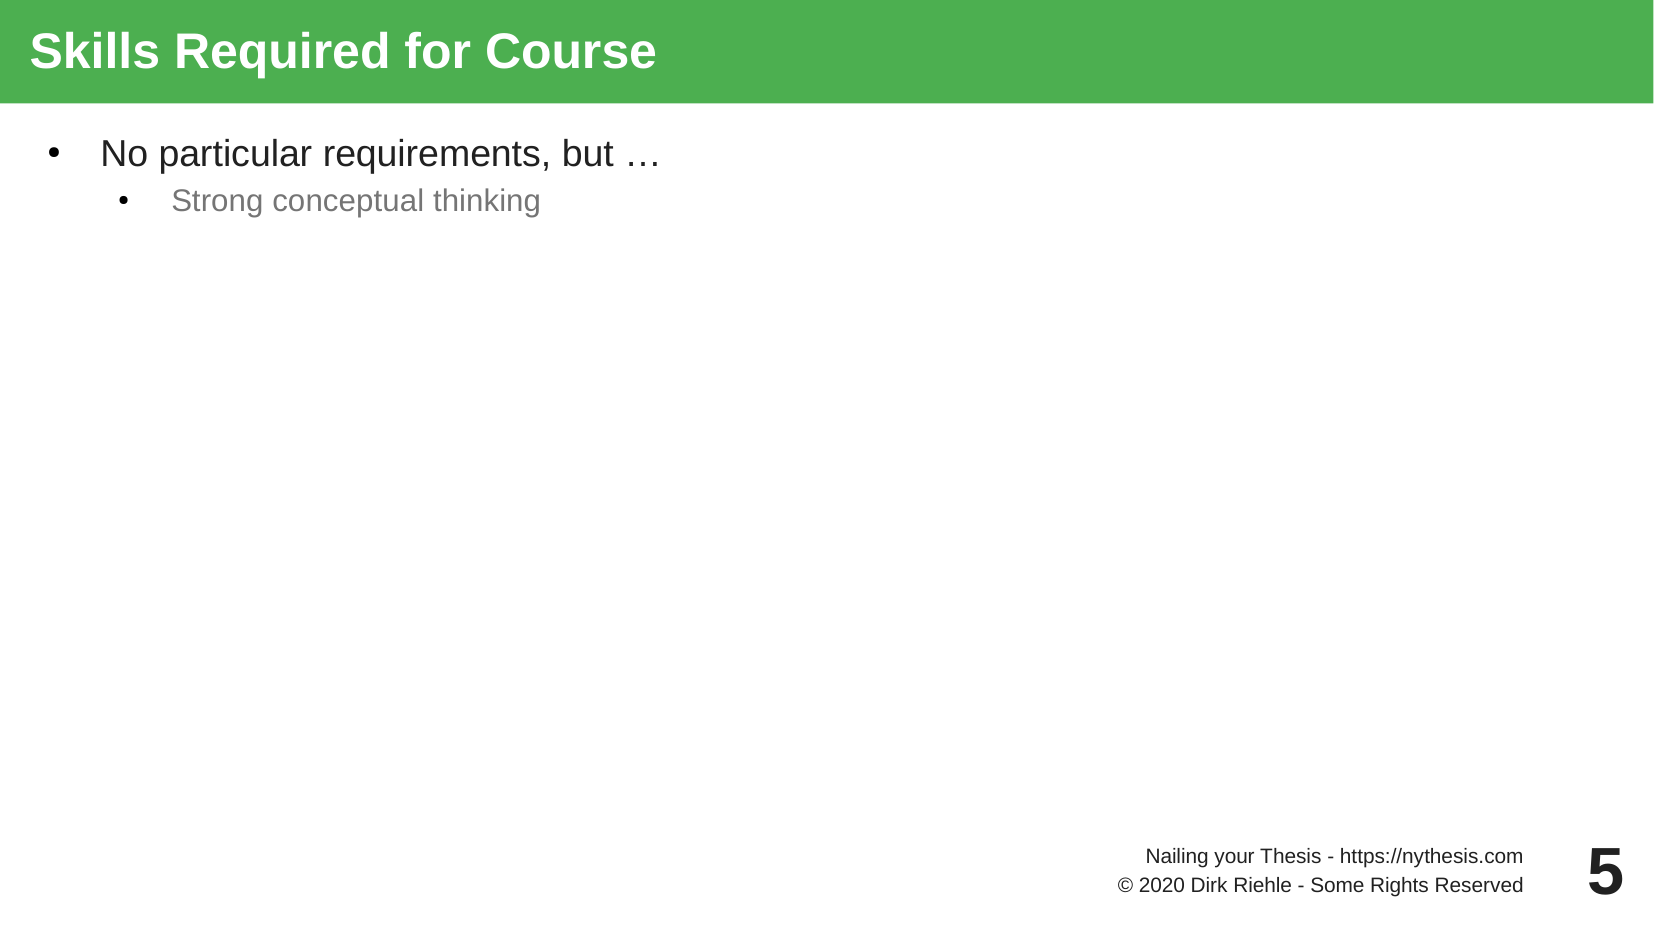

# Skills Required for Course
No particular requirements, but …
Strong conceptual thinking
Nailing your Thesis - https://nythesis.com
5
© 2020 Dirk Riehle - Some Rights Reserved